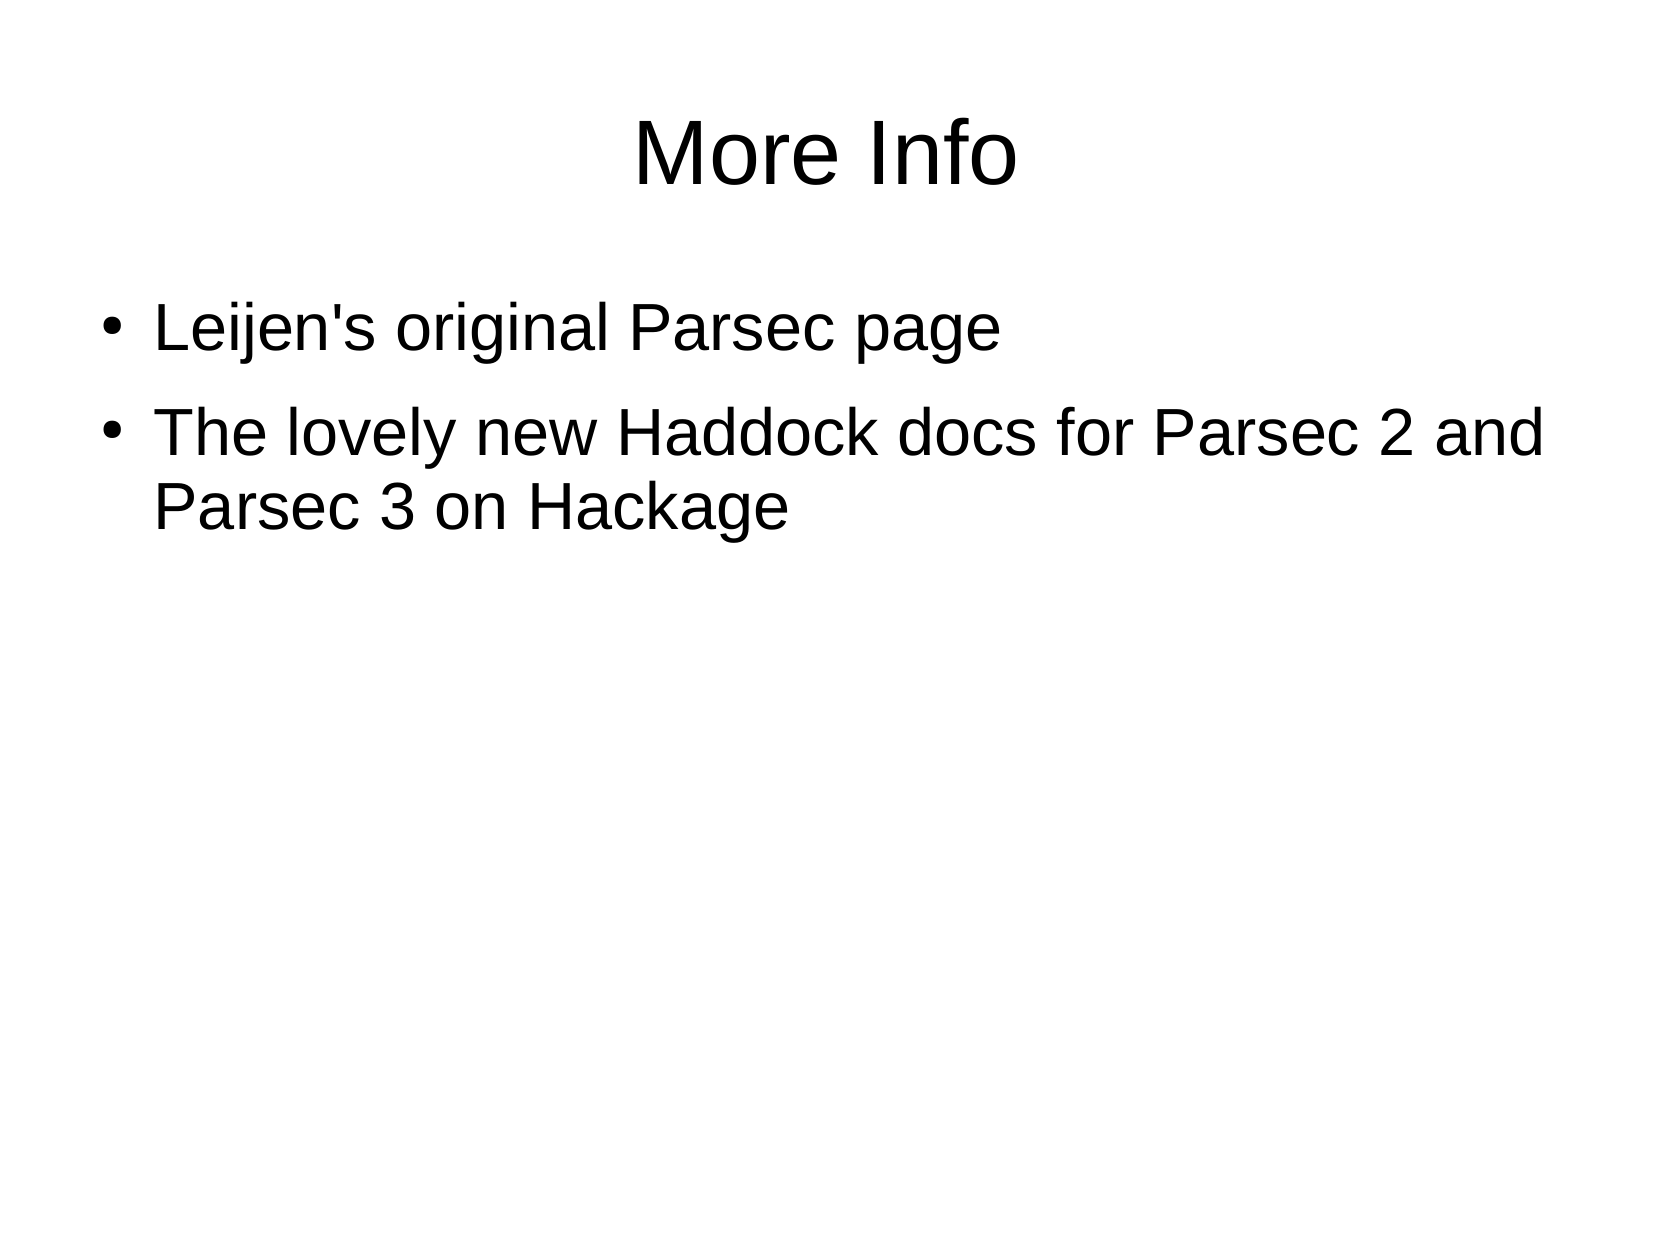

# More Info
Leijen's original Parsec page
The lovely new Haddock docs for Parsec 2 and Parsec 3 on Hackage